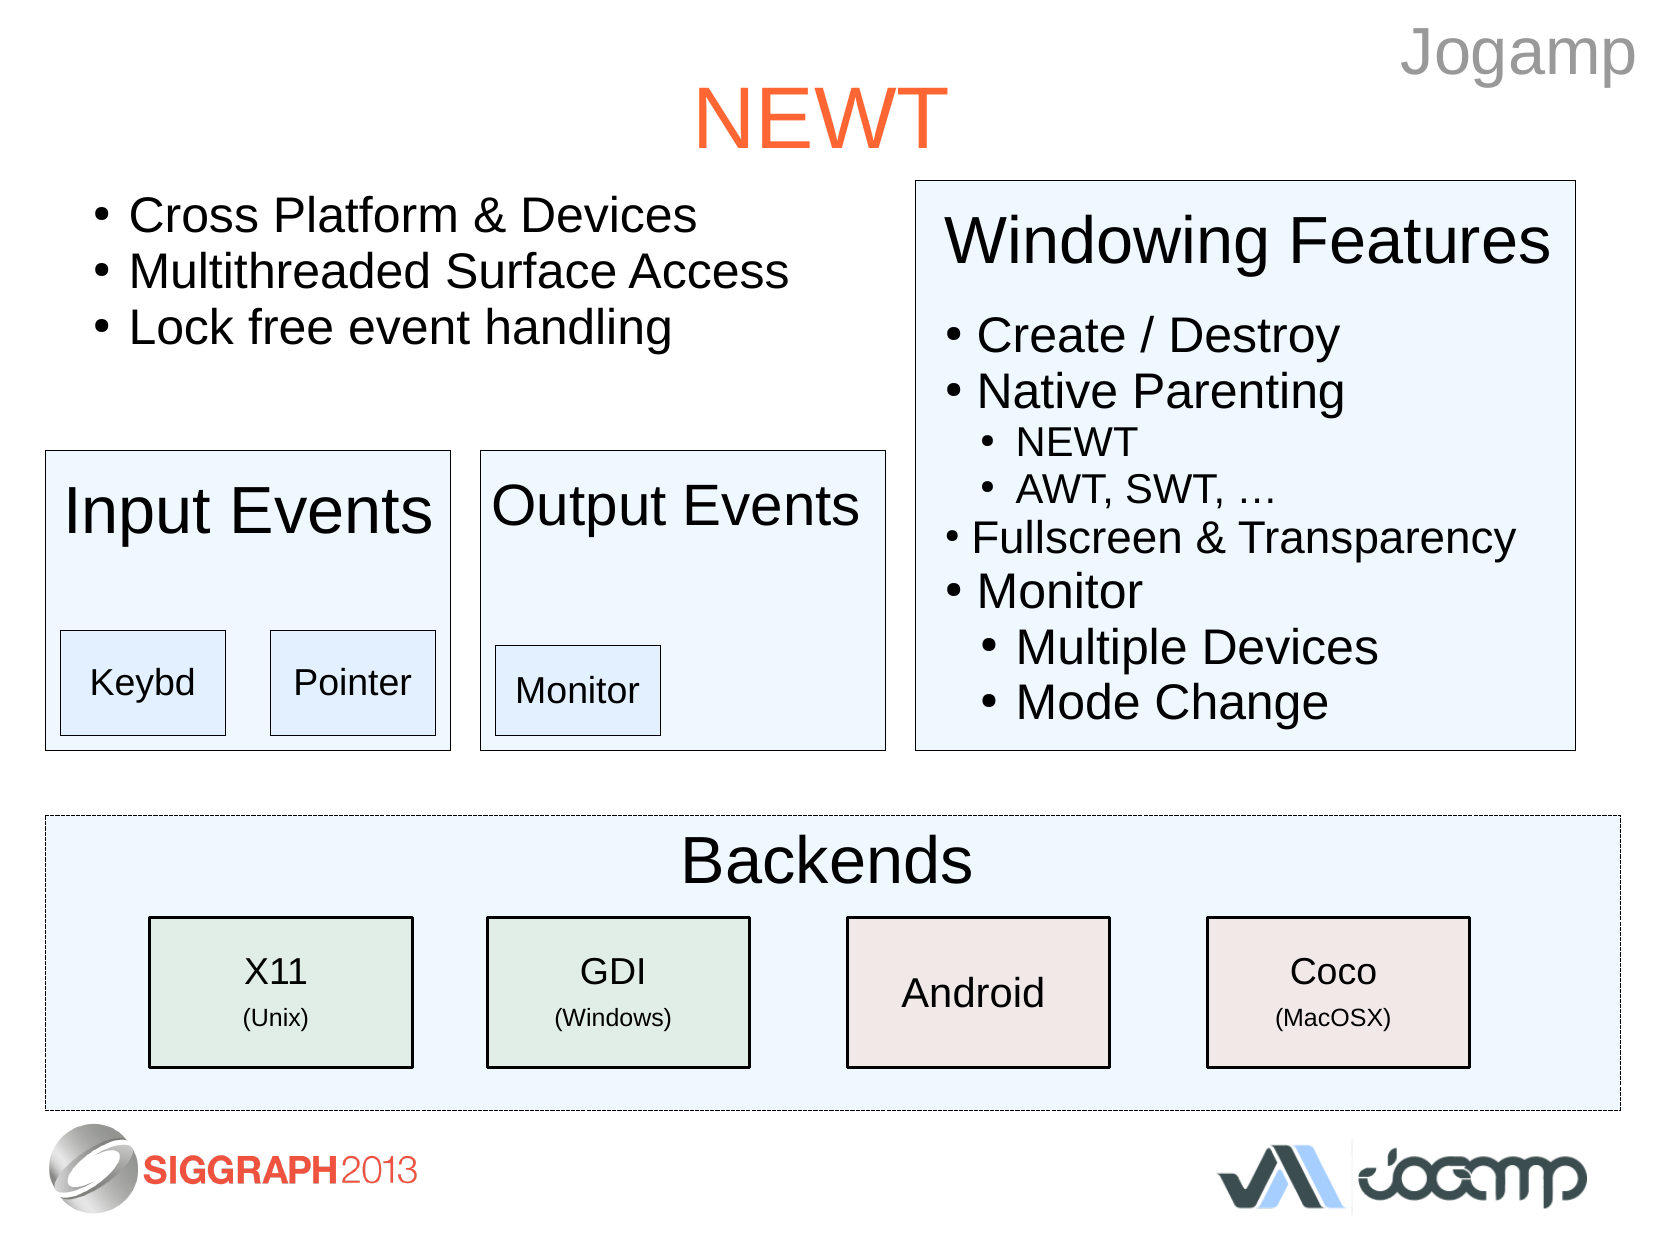

Jogamp
# NEWT
Cross Platform & Devices
Multithreaded Surface Access
Lock free event handling
Windowing Features
 Create / Destroy
 Native Parenting
NEWT
AWT, SWT, …
 Fullscreen & Transparency
 Monitor
Multiple Devices
Mode Change
Input Events
Output Events
Keybd
Pointer
Monitor
Backends
X11
(Unix)
GDI
(Windows)
Android
Coco
(MacOSX)